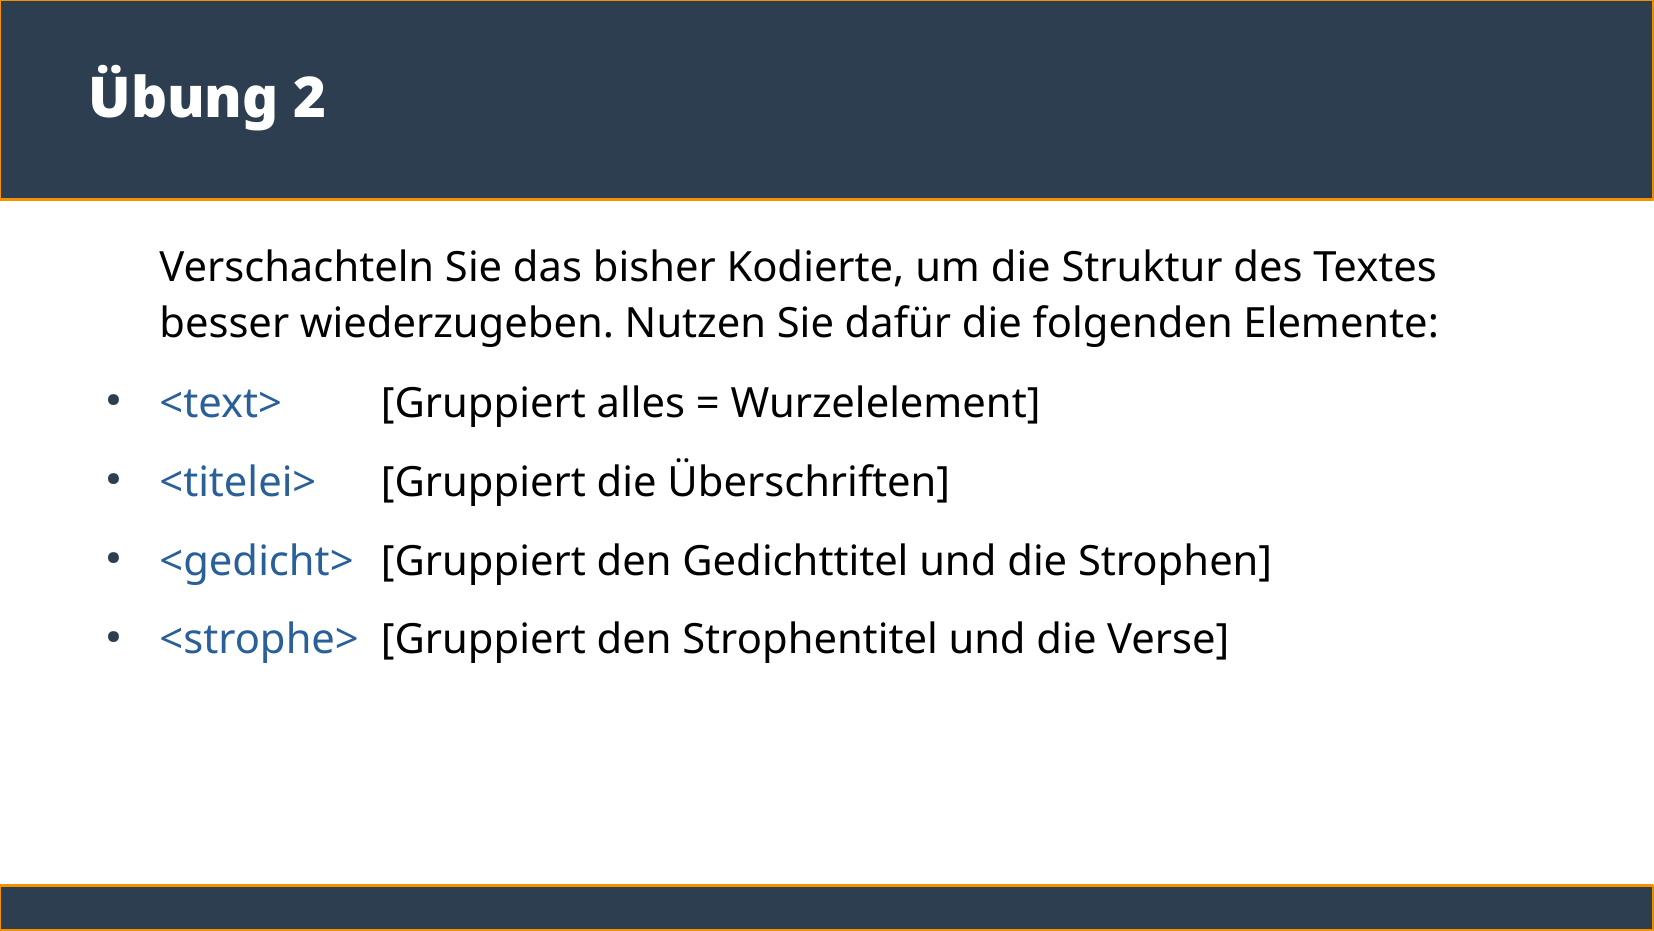

# Übung 2
Verschachteln Sie das bisher Kodierte, um die Struktur des Textes besser wiederzugeben. Nutzen Sie dafür die folgenden Elemente:
<text> 		[Gruppiert alles = Wurzelelement]
<titelei> 	[Gruppiert die Überschriften]
<gedicht> 	[Gruppiert den Gedichttitel und die Strophen]
<strophe> 	[Gruppiert den Strophentitel und die Verse]